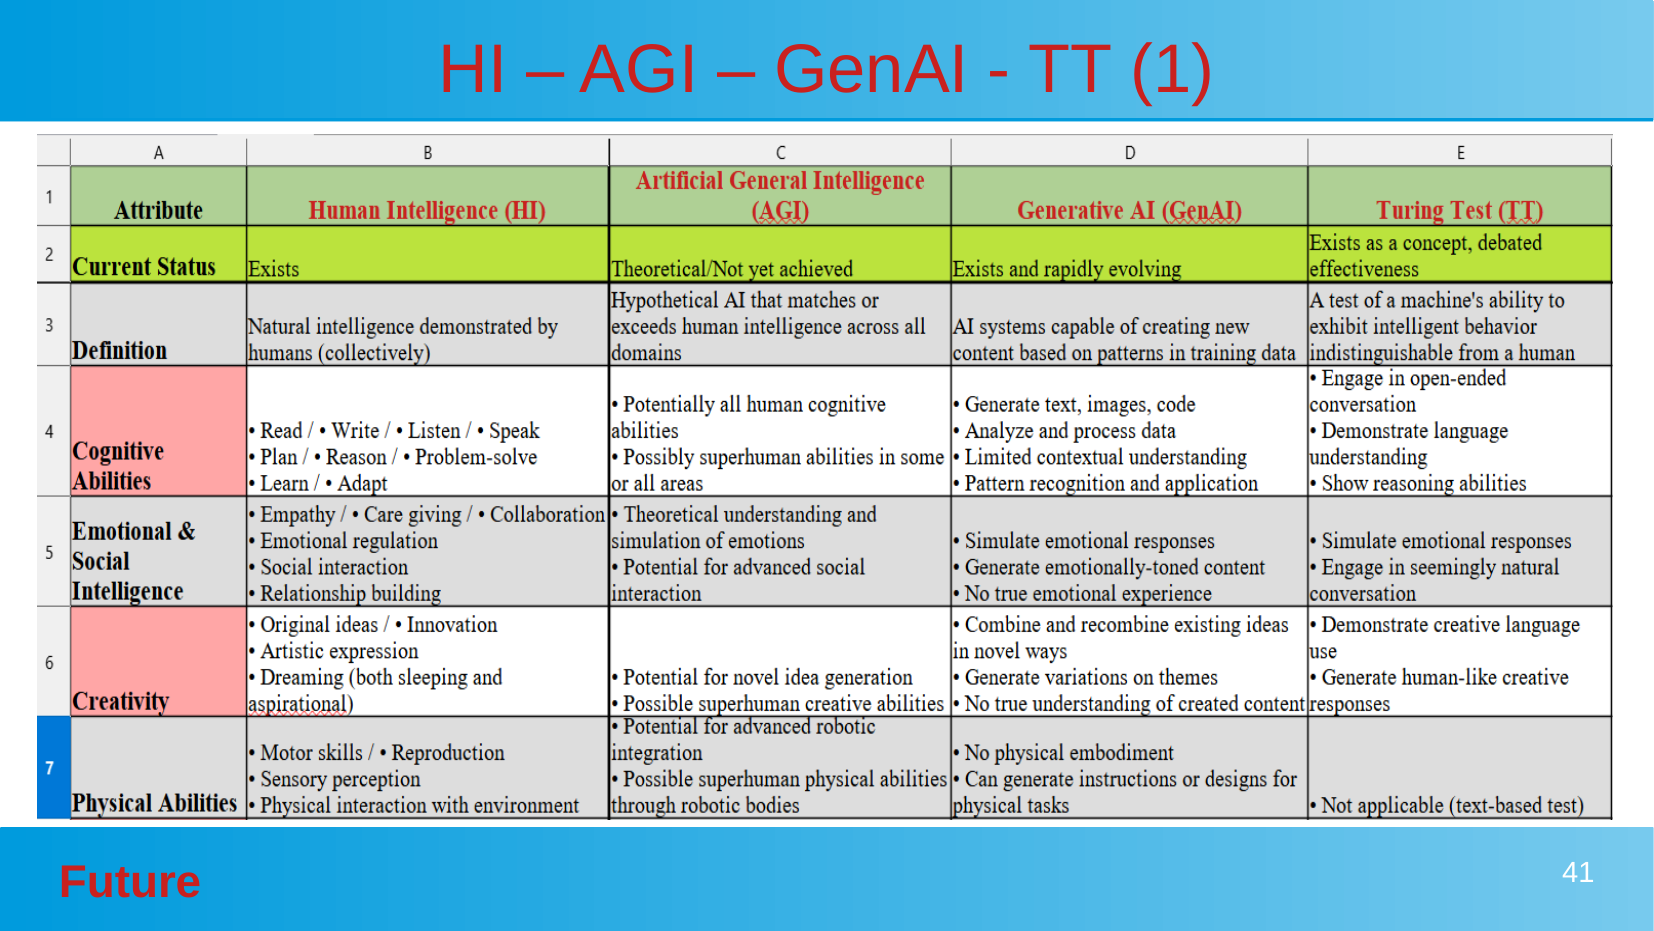

# HI – AGI – GenAI - TT (1)
41